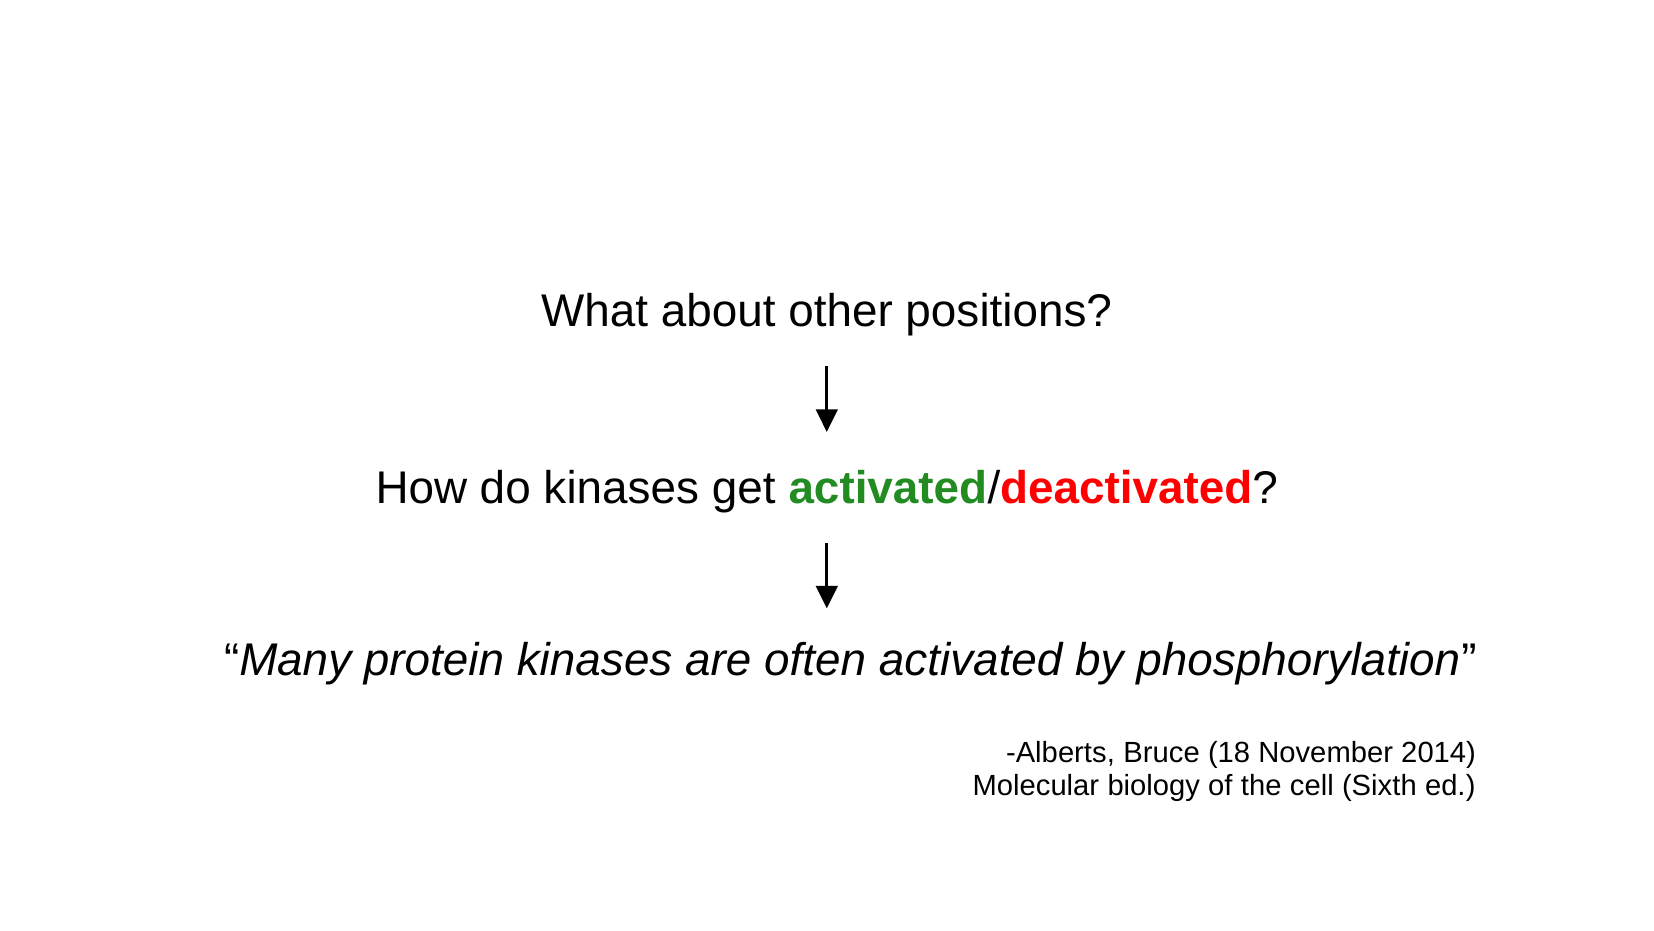

# What about other positions?
How do kinases get activated/deactivated?
“Many protein kinases are often activated by phosphorylation”
-Alberts, Bruce (18 November 2014)
Molecular biology of the cell (Sixth ed.)